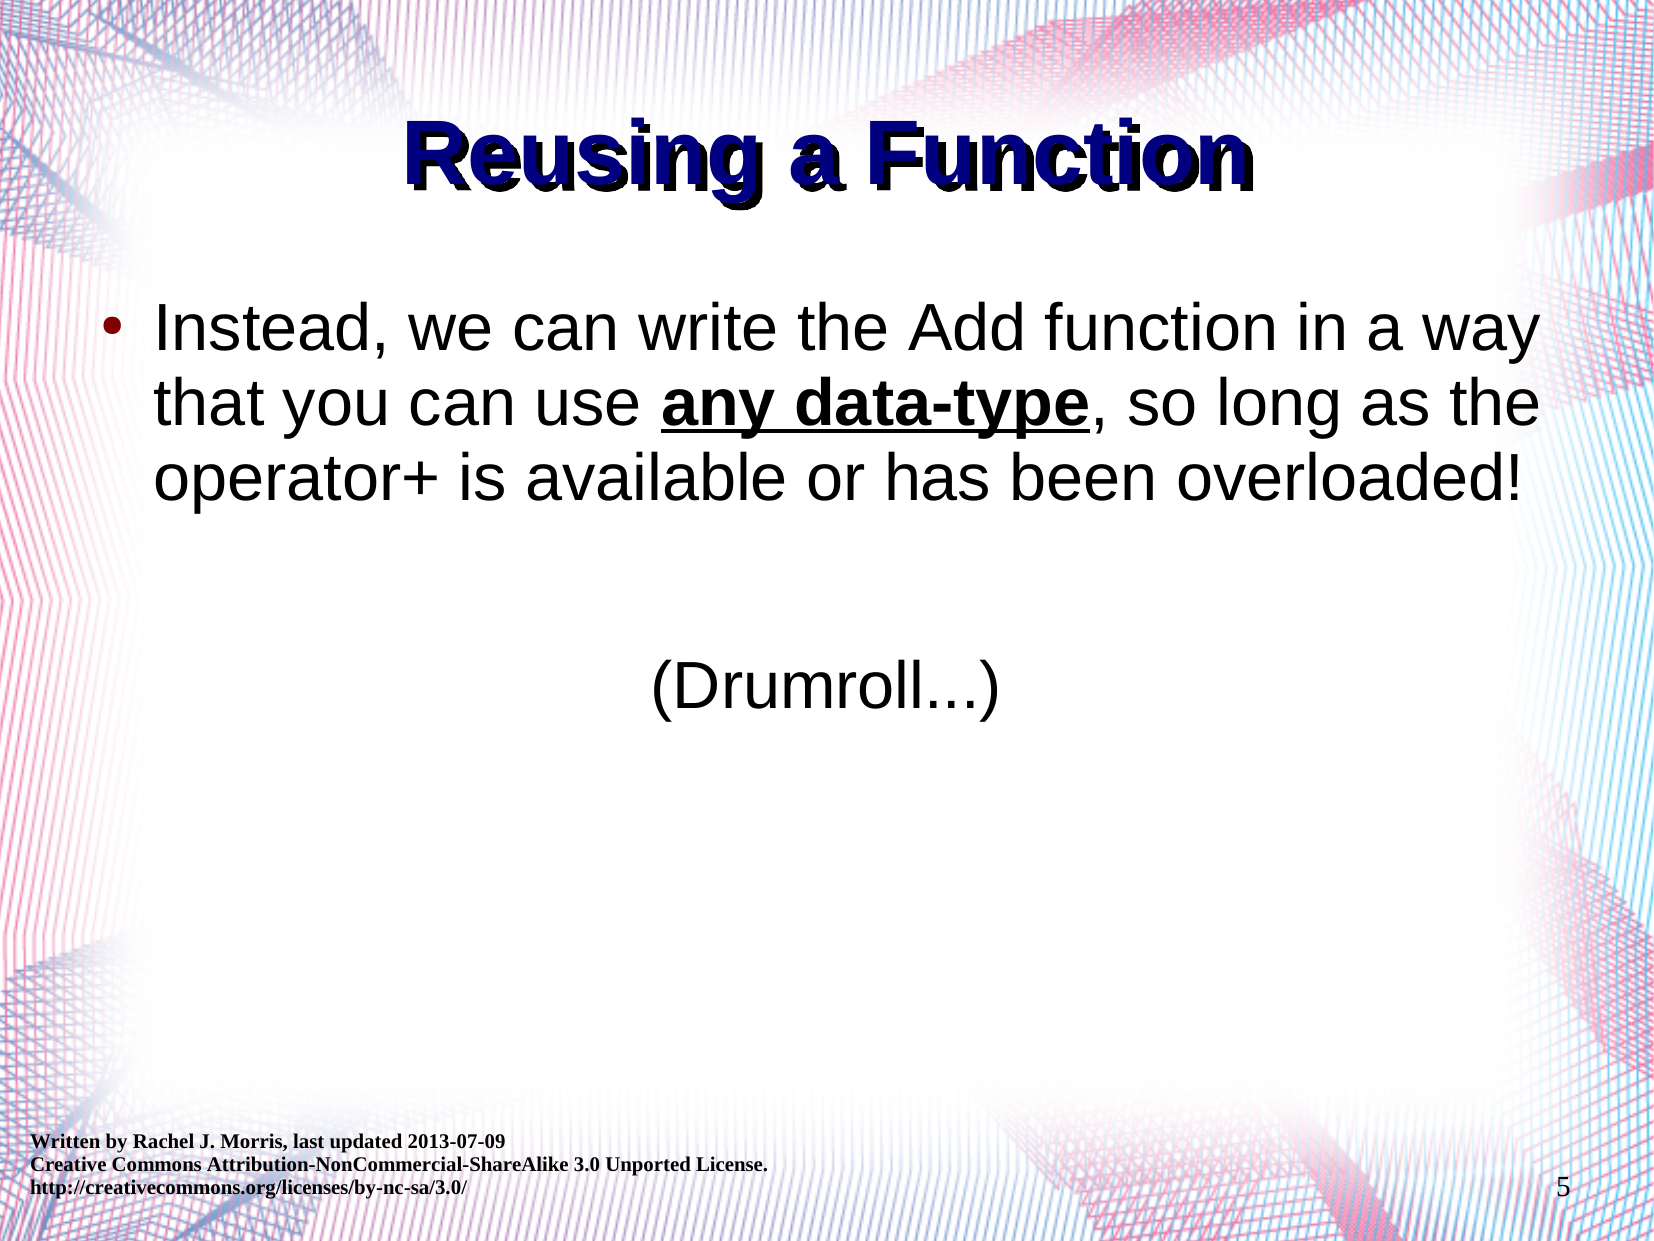

# Reusing a Function
Instead, we can write the Add function in a way that you can use any data-type, so long as the operator+ is available or has been overloaded!
(Drumroll...)
5